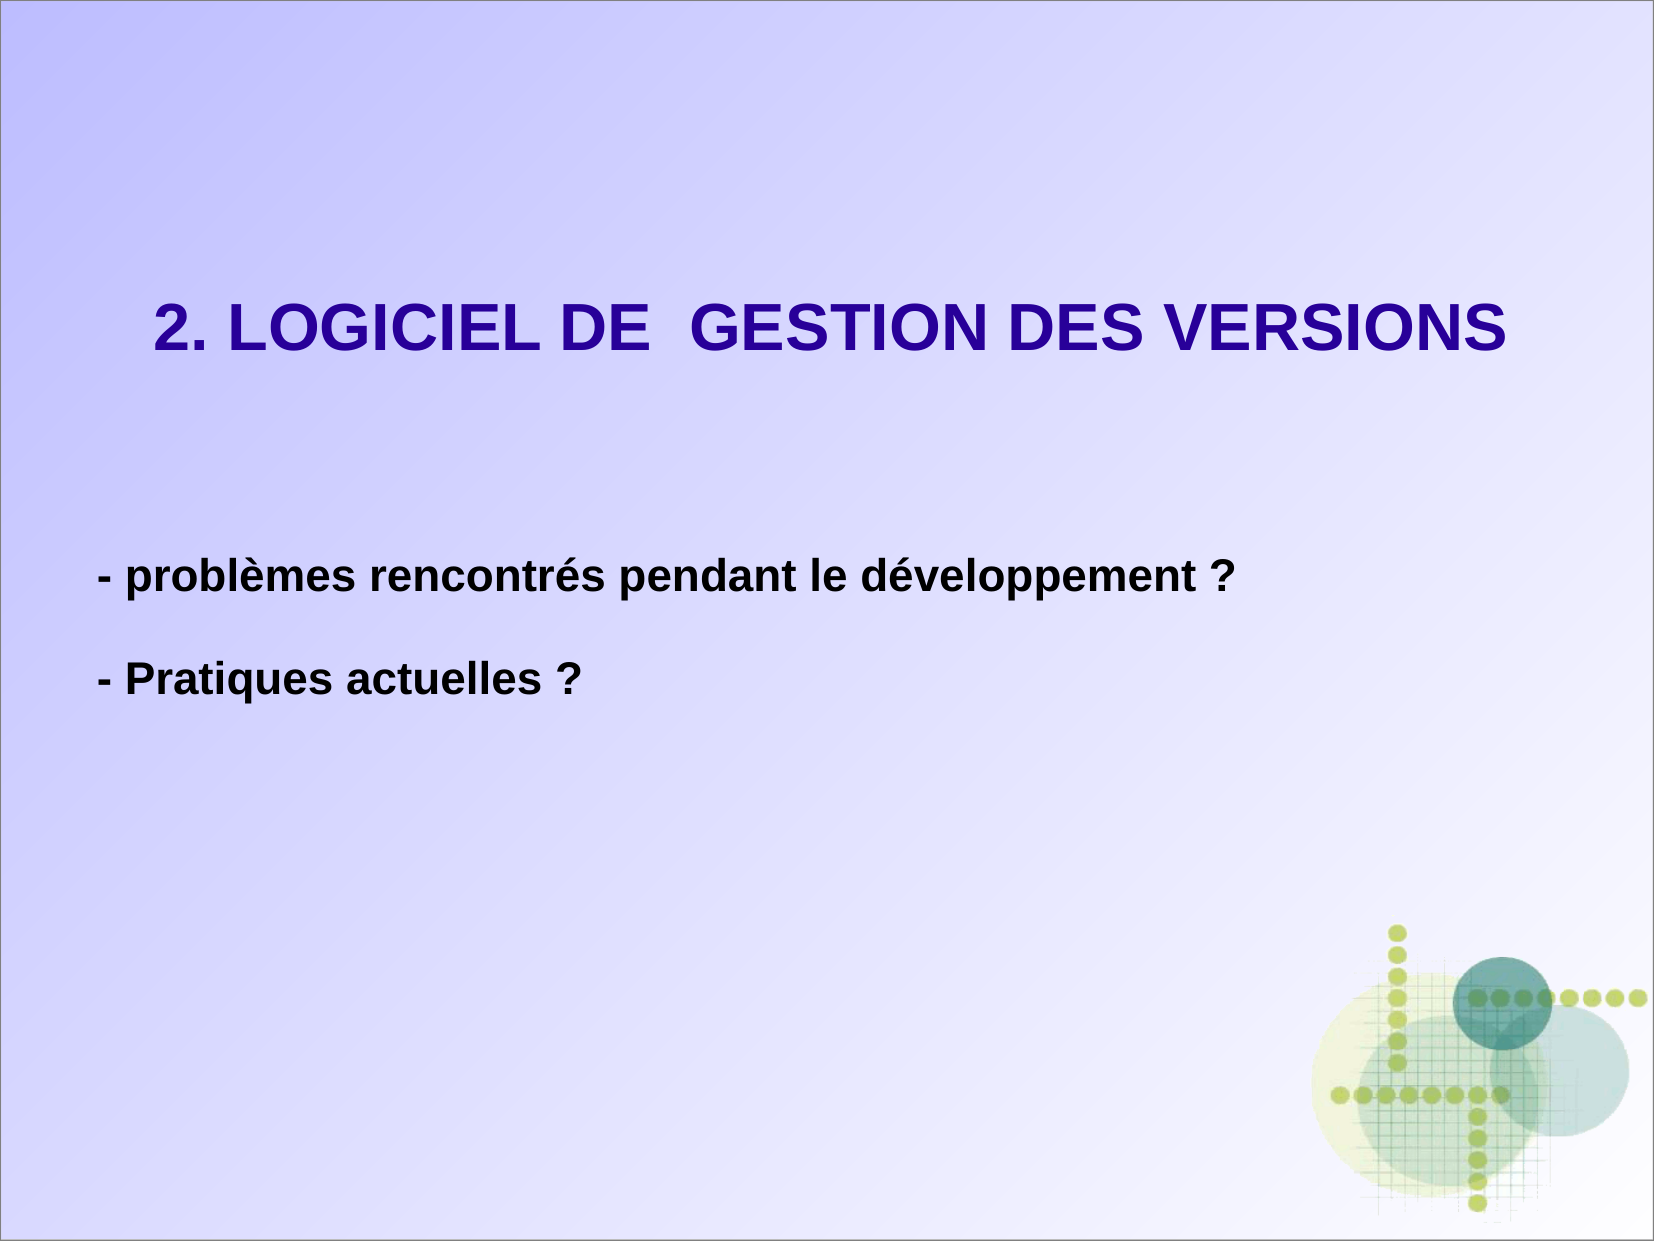

# 2. LOGICIEL DE GESTION DES VERSIONS
- problèmes rencontrés pendant le développement ?
- Pratiques actuelles ?